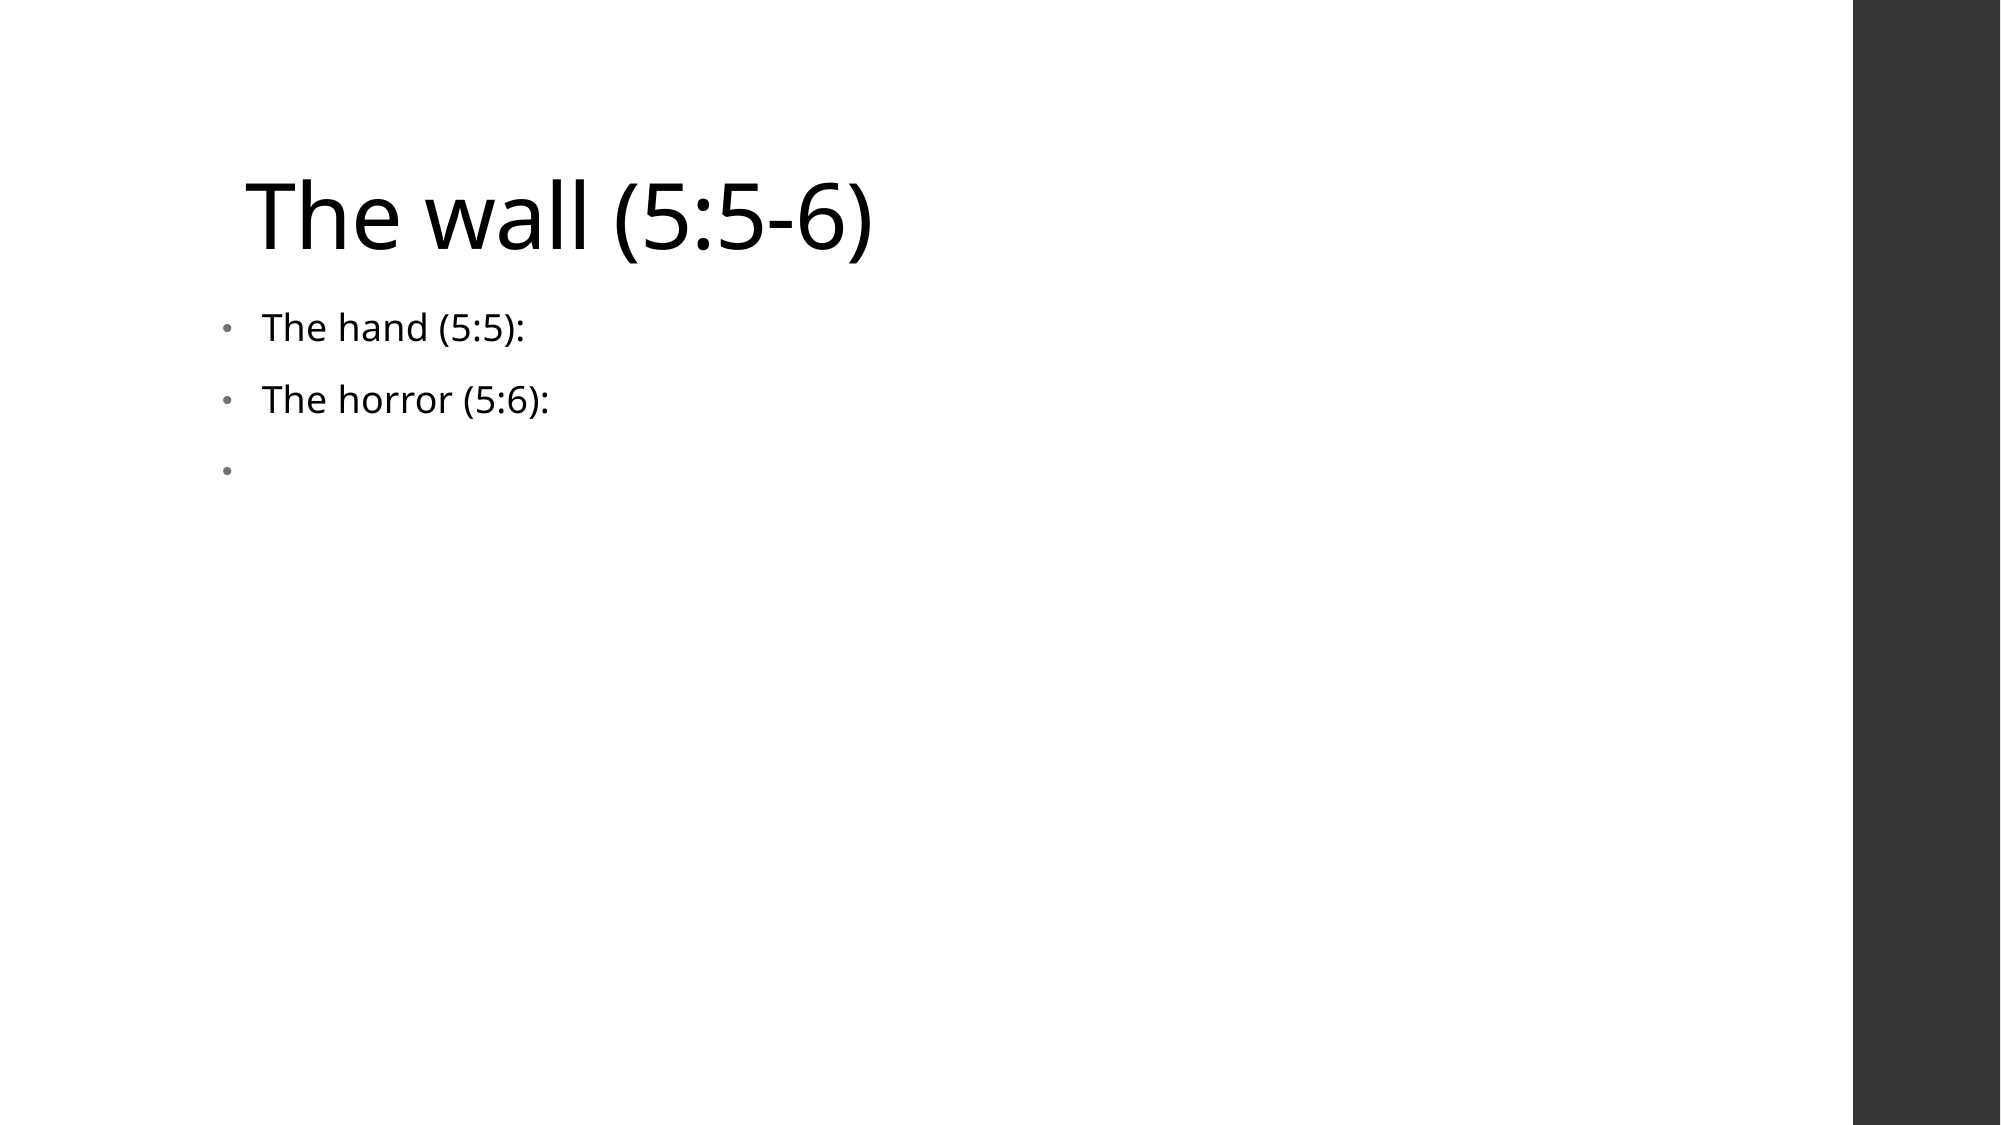

# The wall (5:5-6)
 The hand (5:5):
 The horror (5:6):